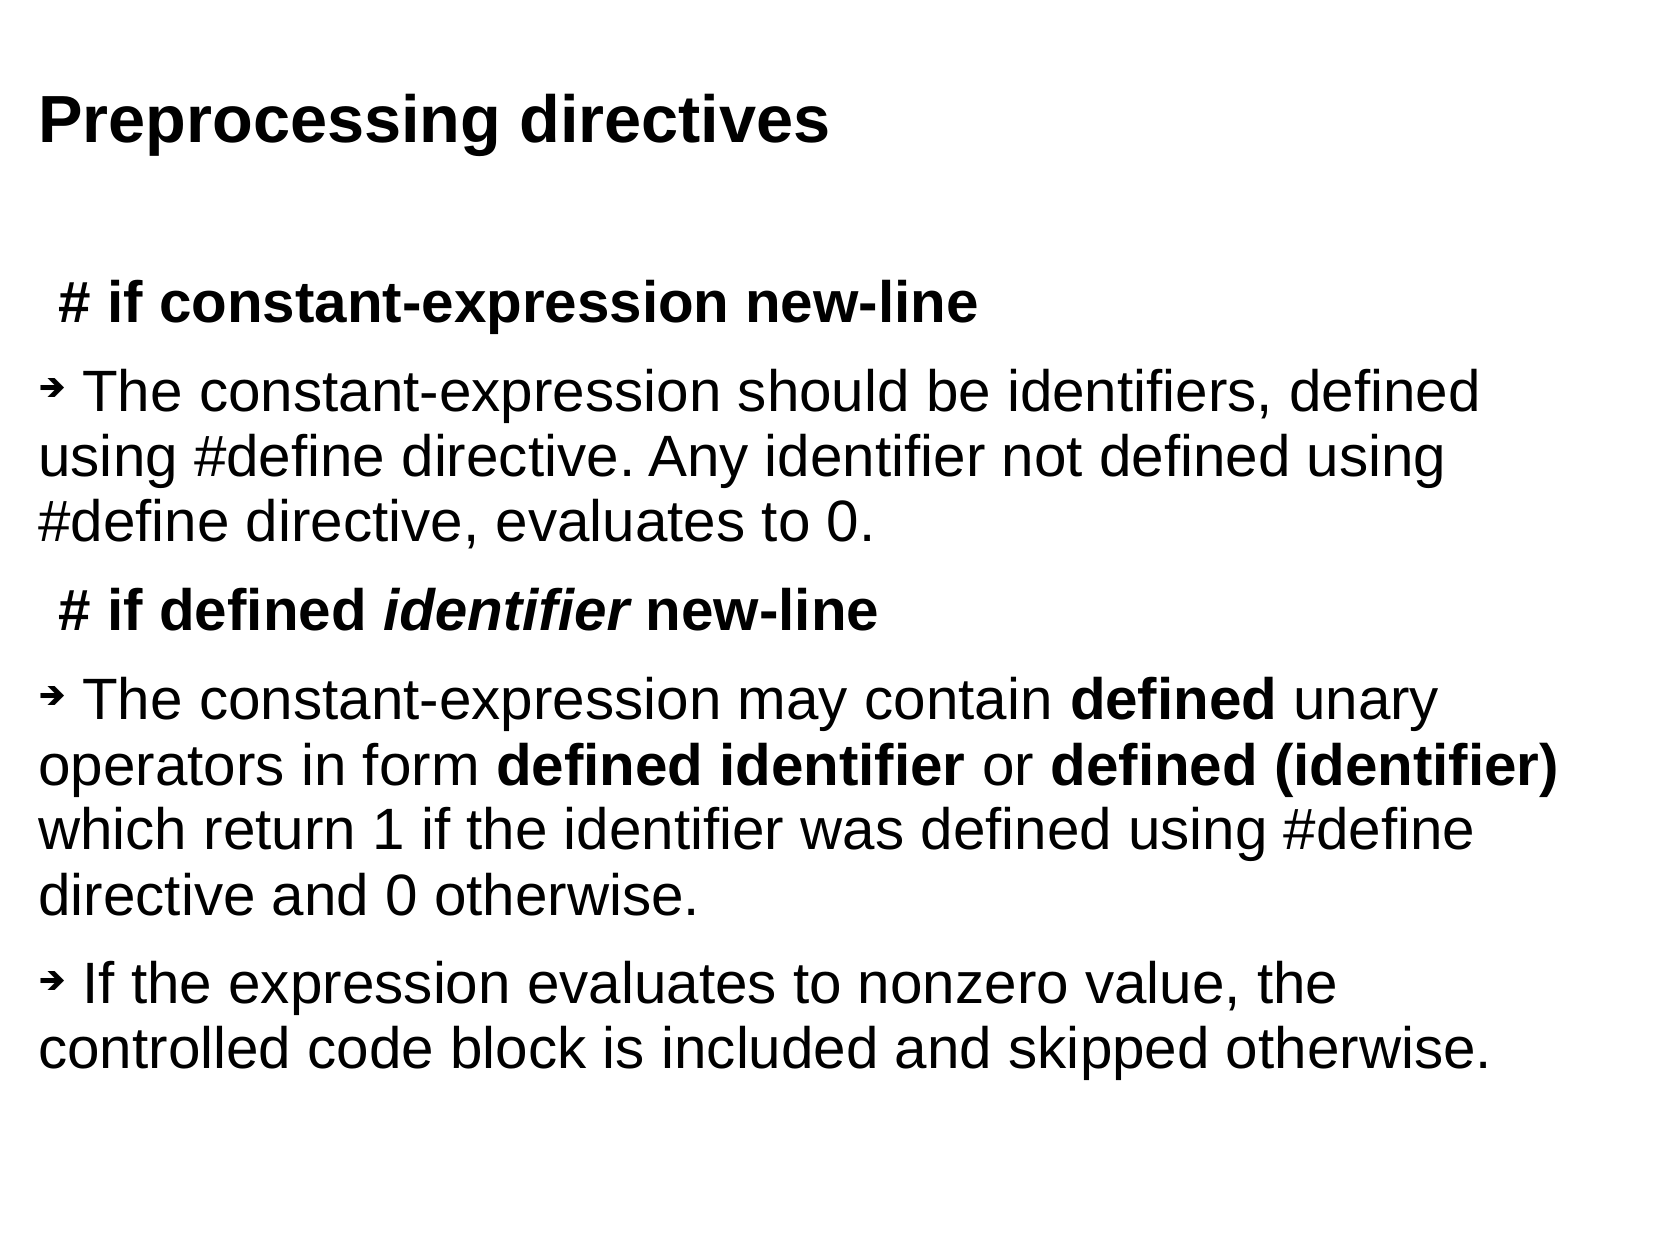

Preprocessing directives
# if constant-expression new-line
 The constant-expression should be identifiers, defined using #define directive. Any identifier not defined using #define directive, evaluates to 0.
# if defined identifier new-line
 The constant-expression may contain defined unary operators in form defined identifier or defined (identifier) which return 1 if the identifier was defined using #define directive and 0 otherwise.
 If the expression evaluates to nonzero value, the controlled code block is included and skipped otherwise.